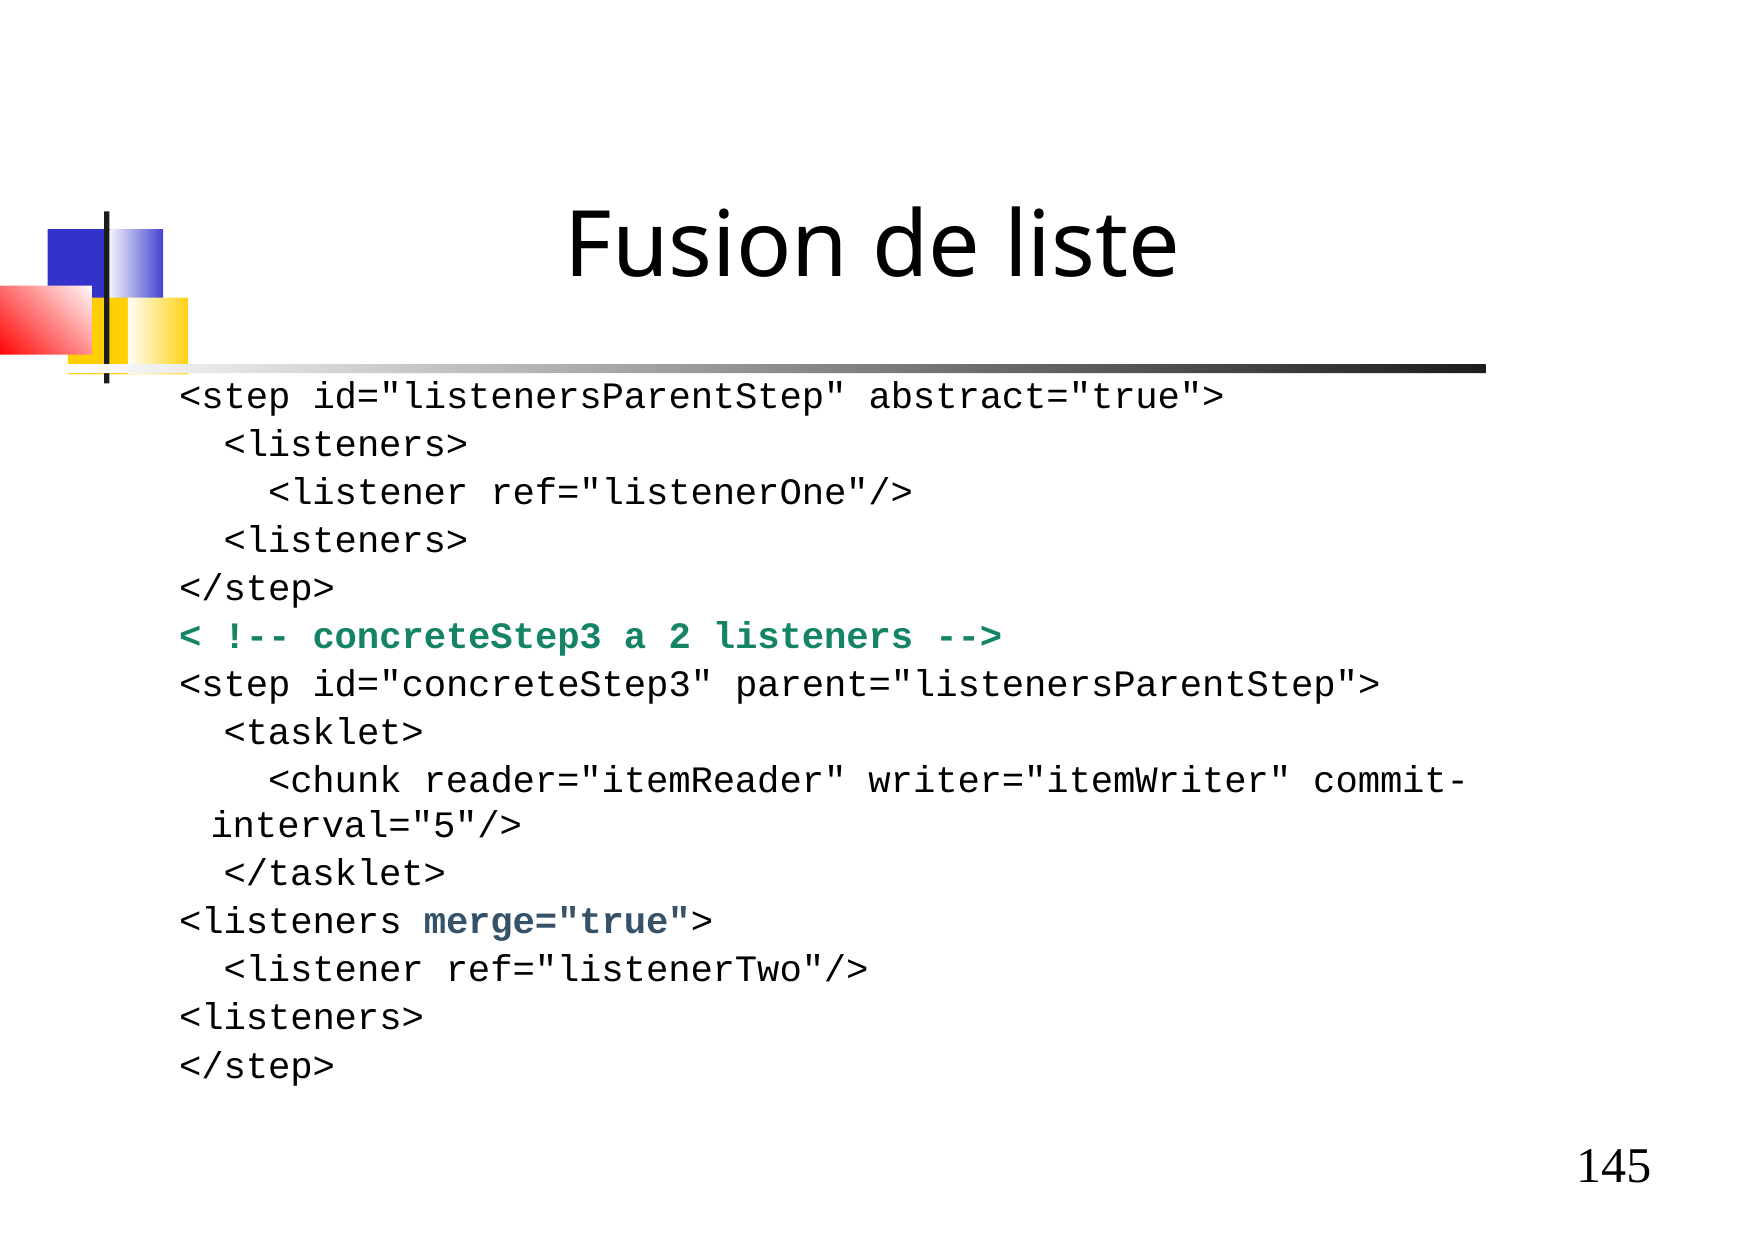

# Fusion de liste
<step id="listenersParentStep" abstract="true">
 <listeners>
 <listener ref="listenerOne"/>
 <listeners>
</step>
< !-- concreteStep3 a 2 listeners -->
<step id="concreteStep3" parent="listenersParentStep">
 <tasklet>
 <chunk reader="itemReader" writer="itemWriter" commit-interval="5"/>
 </tasklet>
<listeners merge="true">
 <listener ref="listenerTwo"/>
<listeners>
</step>